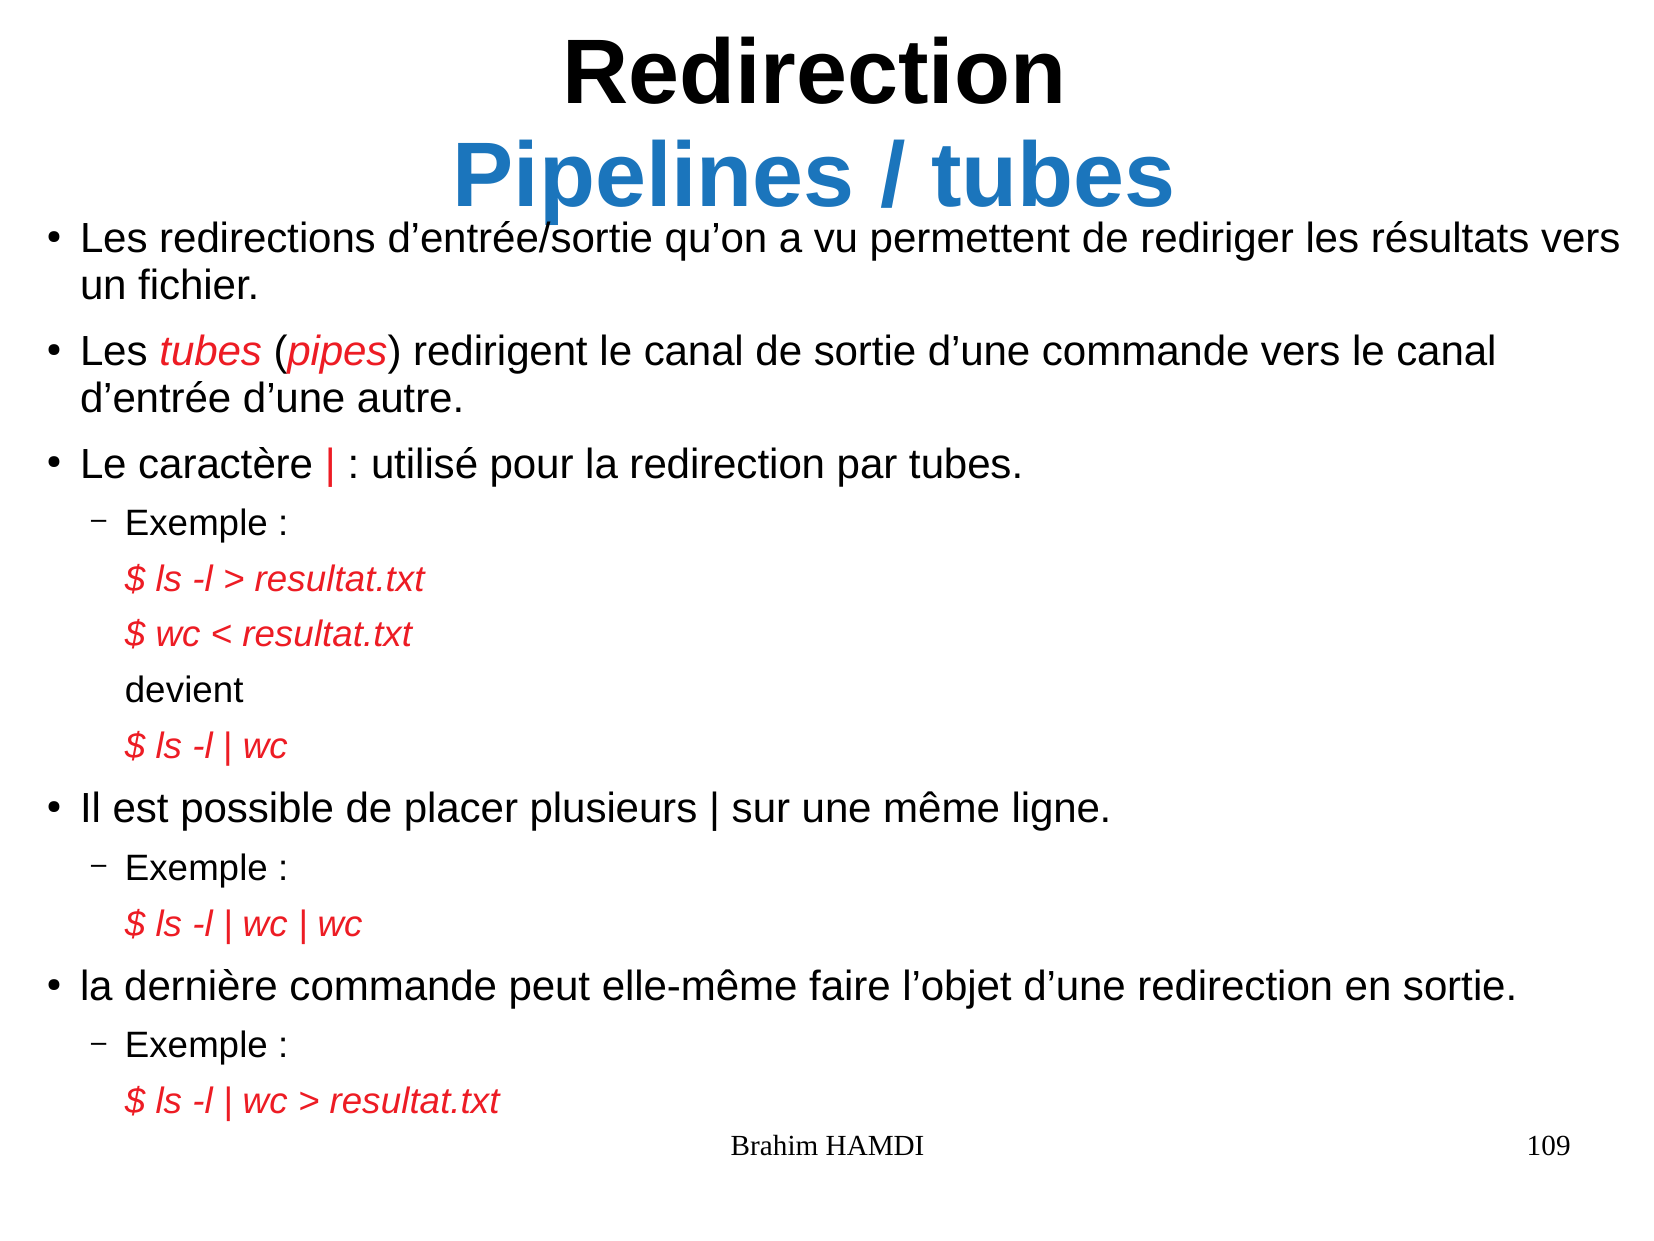

# Redirection Pipelines / tubes
Les redirections d’entrée/sortie qu’on a vu permettent de rediriger les résultats vers un fichier.
Les tubes (pipes) redirigent le canal de sortie d’une commande vers le canal d’entrée d’une autre.
Le caractère | : utilisé pour la redirection par tubes.
Exemple :
$ ls -l > resultat.txt
$ wc < resultat.txt
devient
$ ls -l | wc
Il est possible de placer plusieurs | sur une même ligne.
Exemple :
$ ls -l | wc | wc
la dernière commande peut elle-même faire l’objet d’une redirection en sortie.
Exemple :
$ ls -l | wc > resultat.txt
Brahim HAMDI
109